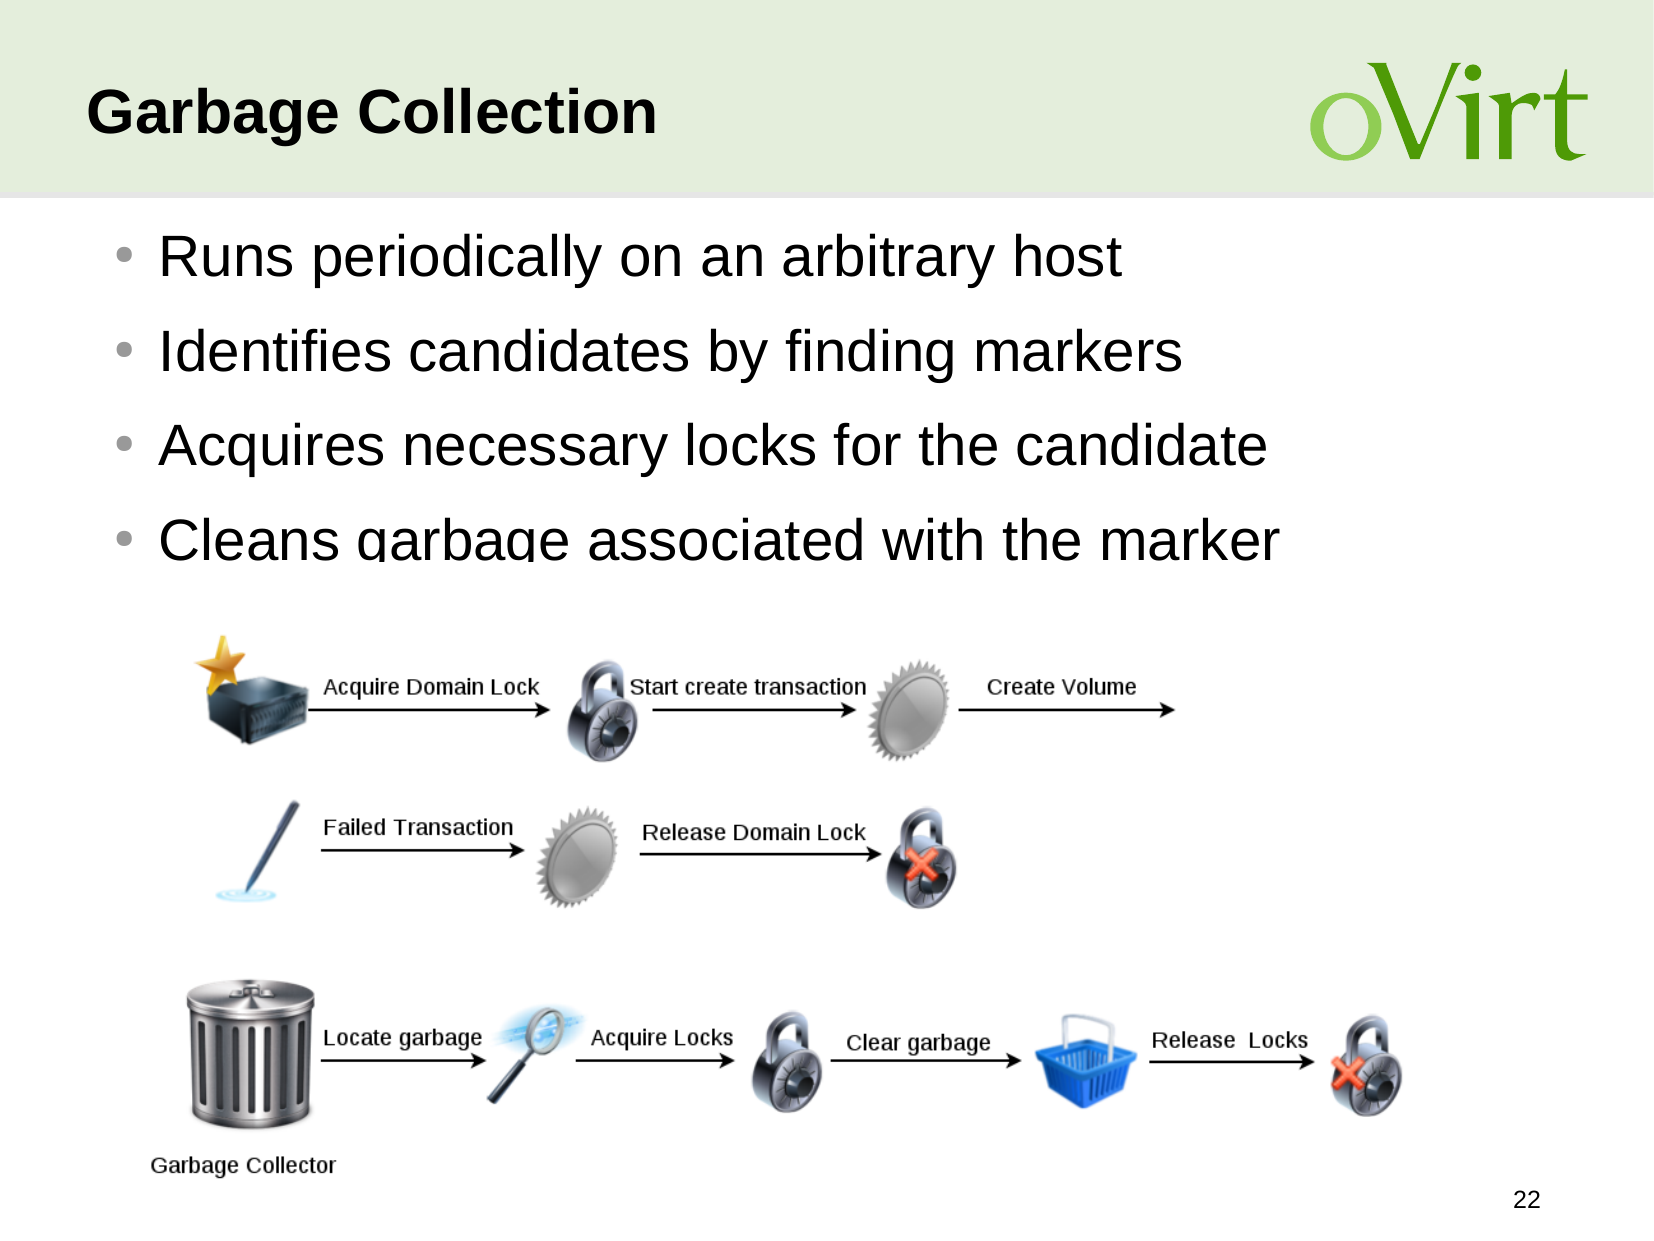

# Garbage Collection
Runs periodically on an arbitrary host
Identifies candidates by finding markers
Acquires necessary locks for the candidate
Cleans garbage associated with the marker